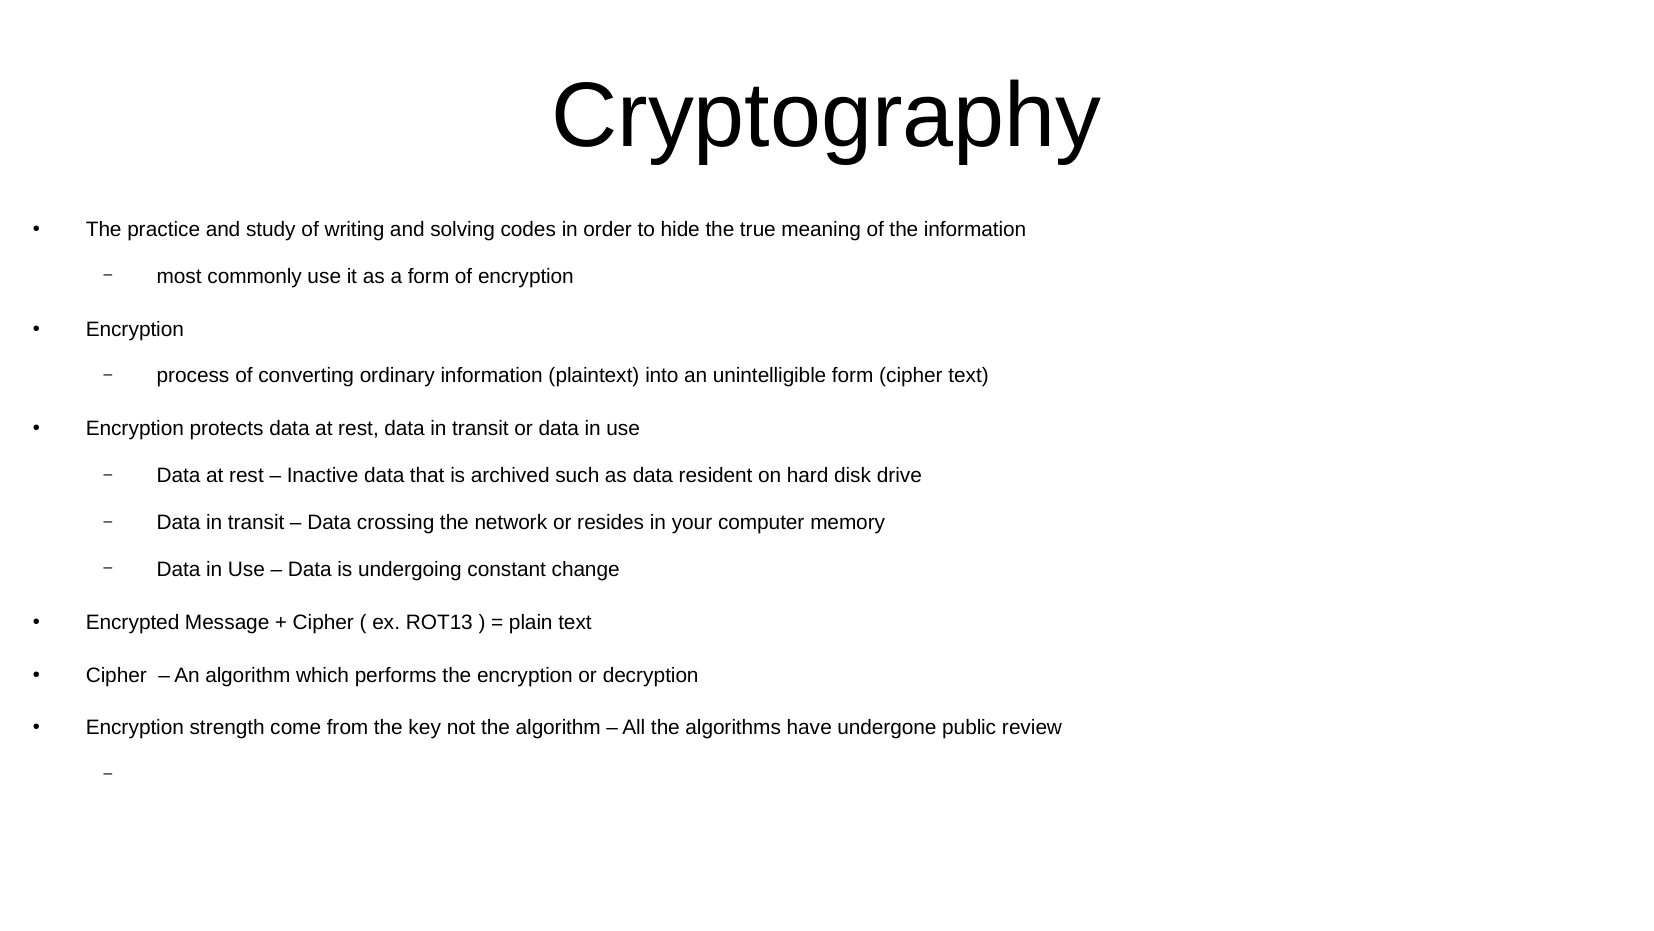

# Cryptography
The practice and study of writing and solving codes in order to hide the true meaning of the information
most commonly use it as a form of encryption
Encryption
process of converting ordinary information (plaintext) into an unintelligible form (cipher text)
Encryption protects data at rest, data in transit or data in use
Data at rest – Inactive data that is archived such as data resident on hard disk drive
Data in transit – Data crossing the network or resides in your computer memory
Data in Use – Data is undergoing constant change
Encrypted Message + Cipher ( ex. ROT13 ) = plain text
Cipher – An algorithm which performs the encryption or decryption
Encryption strength come from the key not the algorithm – All the algorithms have undergone public review